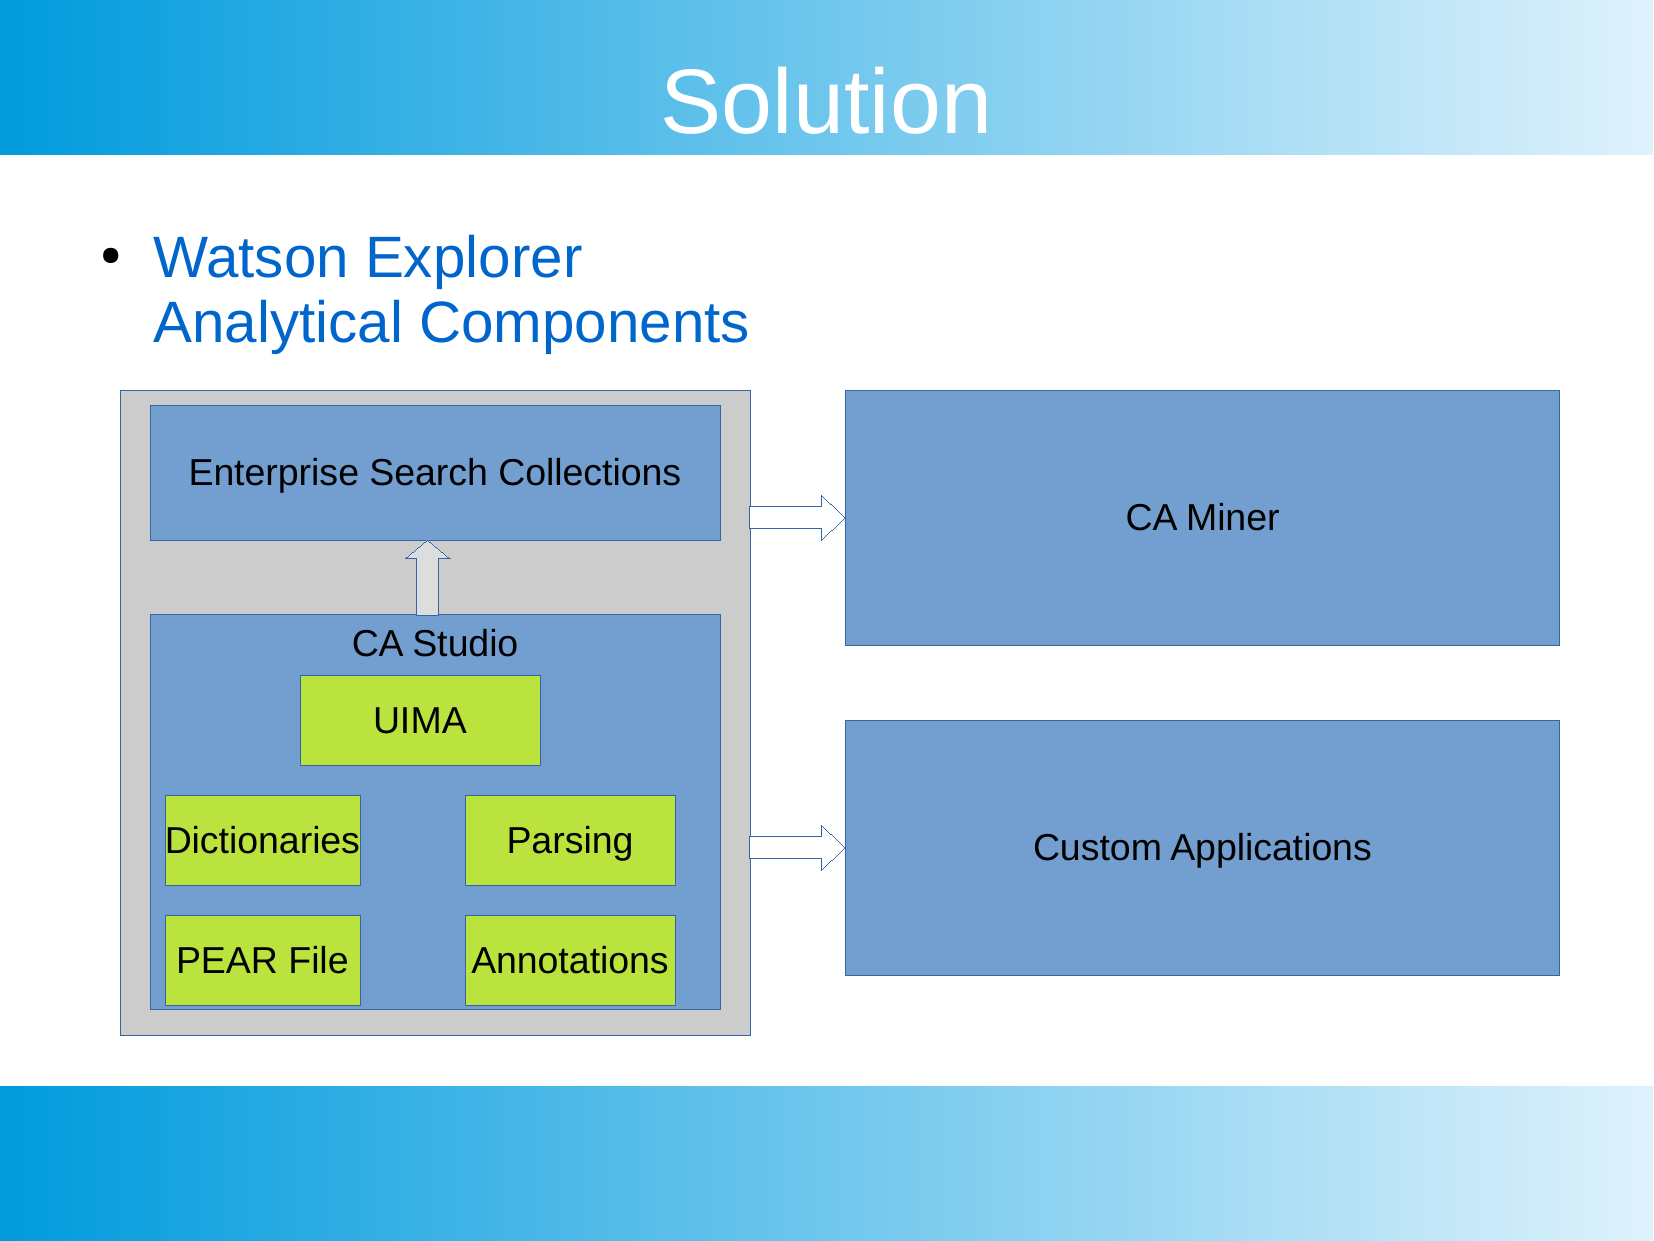

# Solution
Watson Explorer Analytical Components
CA Miner
Enterprise Search Collections
CA Studio
UIMA
UIMA
UIMA
Custom Applications
Dictionaries
Parsing
UIMA
PEAR File
Annotations